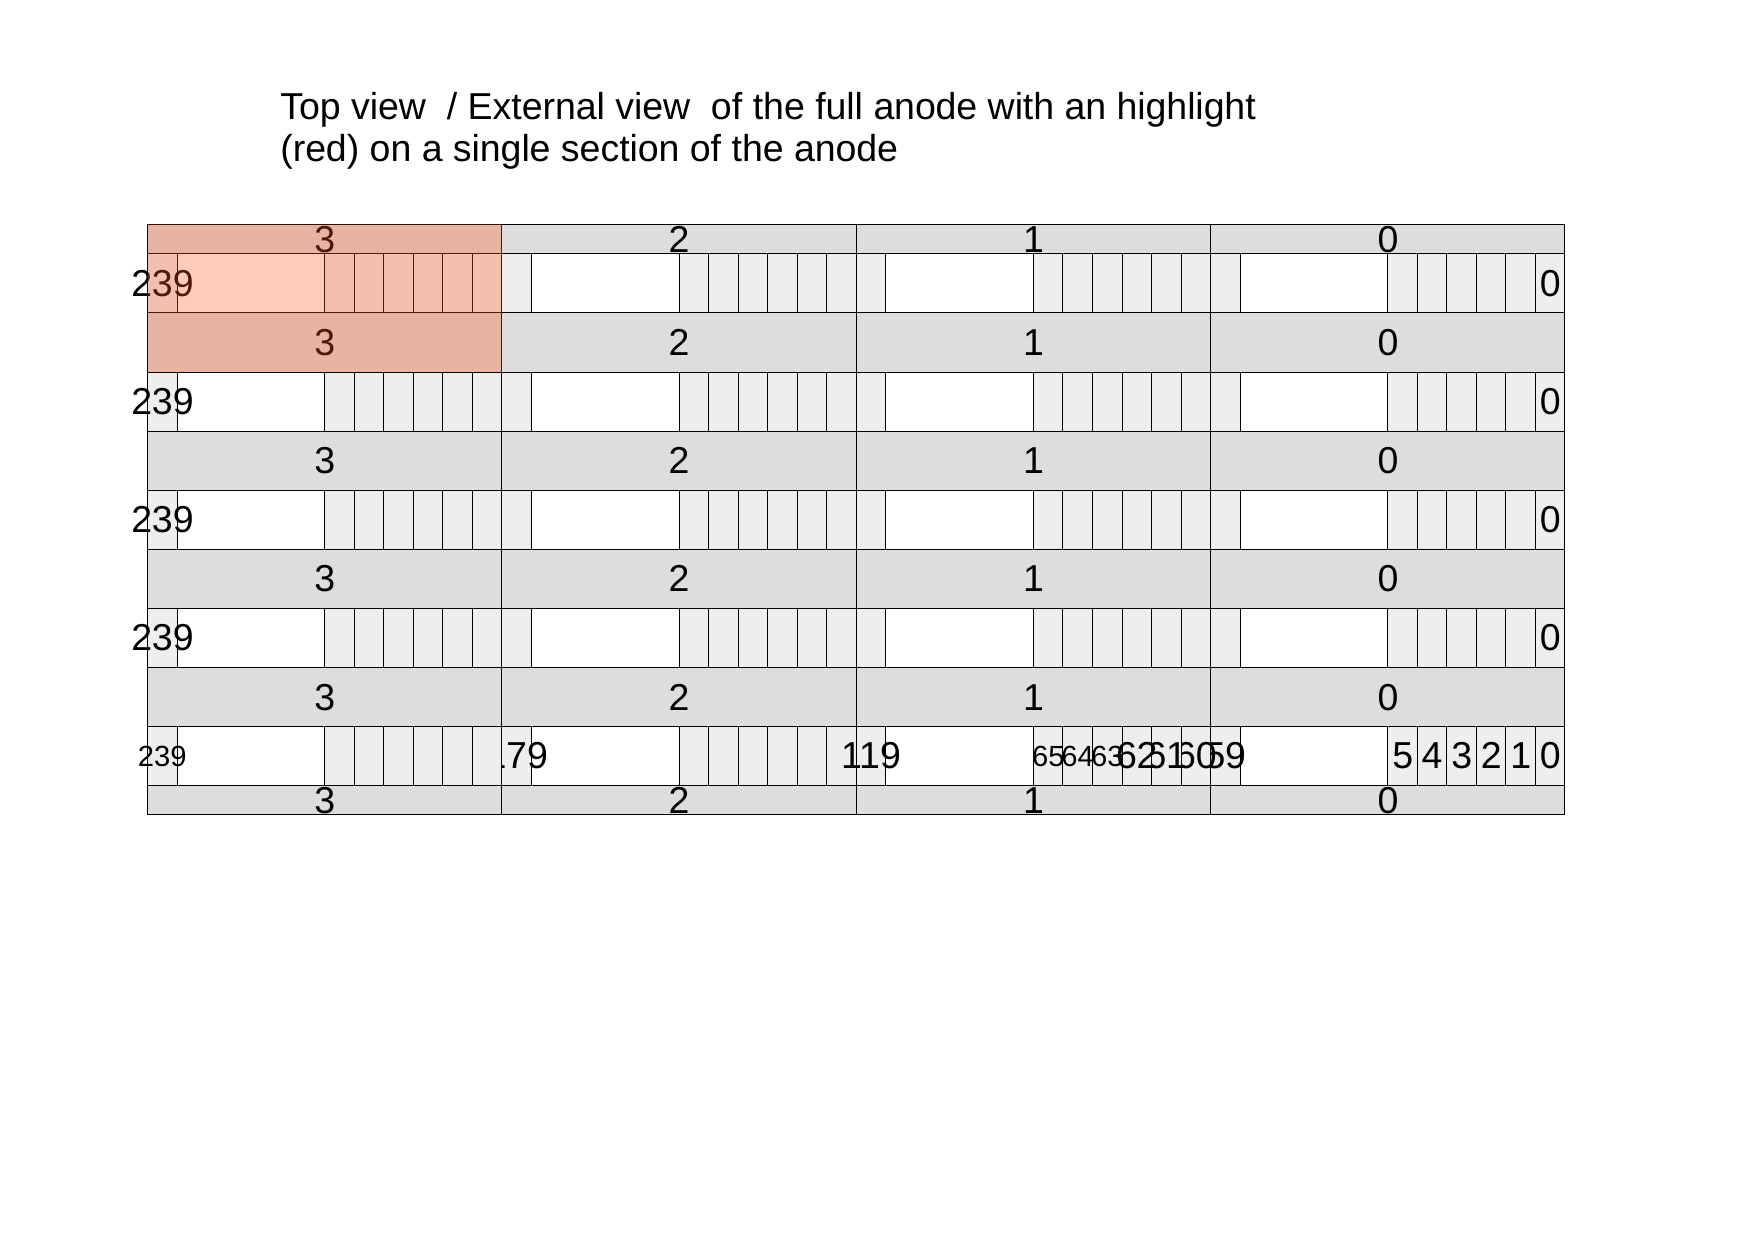

Top view / External view of the full anode with an highlight (red) on a single section of the anode
3
2
1
0
239
0
3
2
1
0
239
0
3
2
1
0
239
0
3
2
1
0
239
0
3
2
1
0
239
179
119
65
64
63
62
61
60
59
5
4
3
2
1
0
3
2
1
0